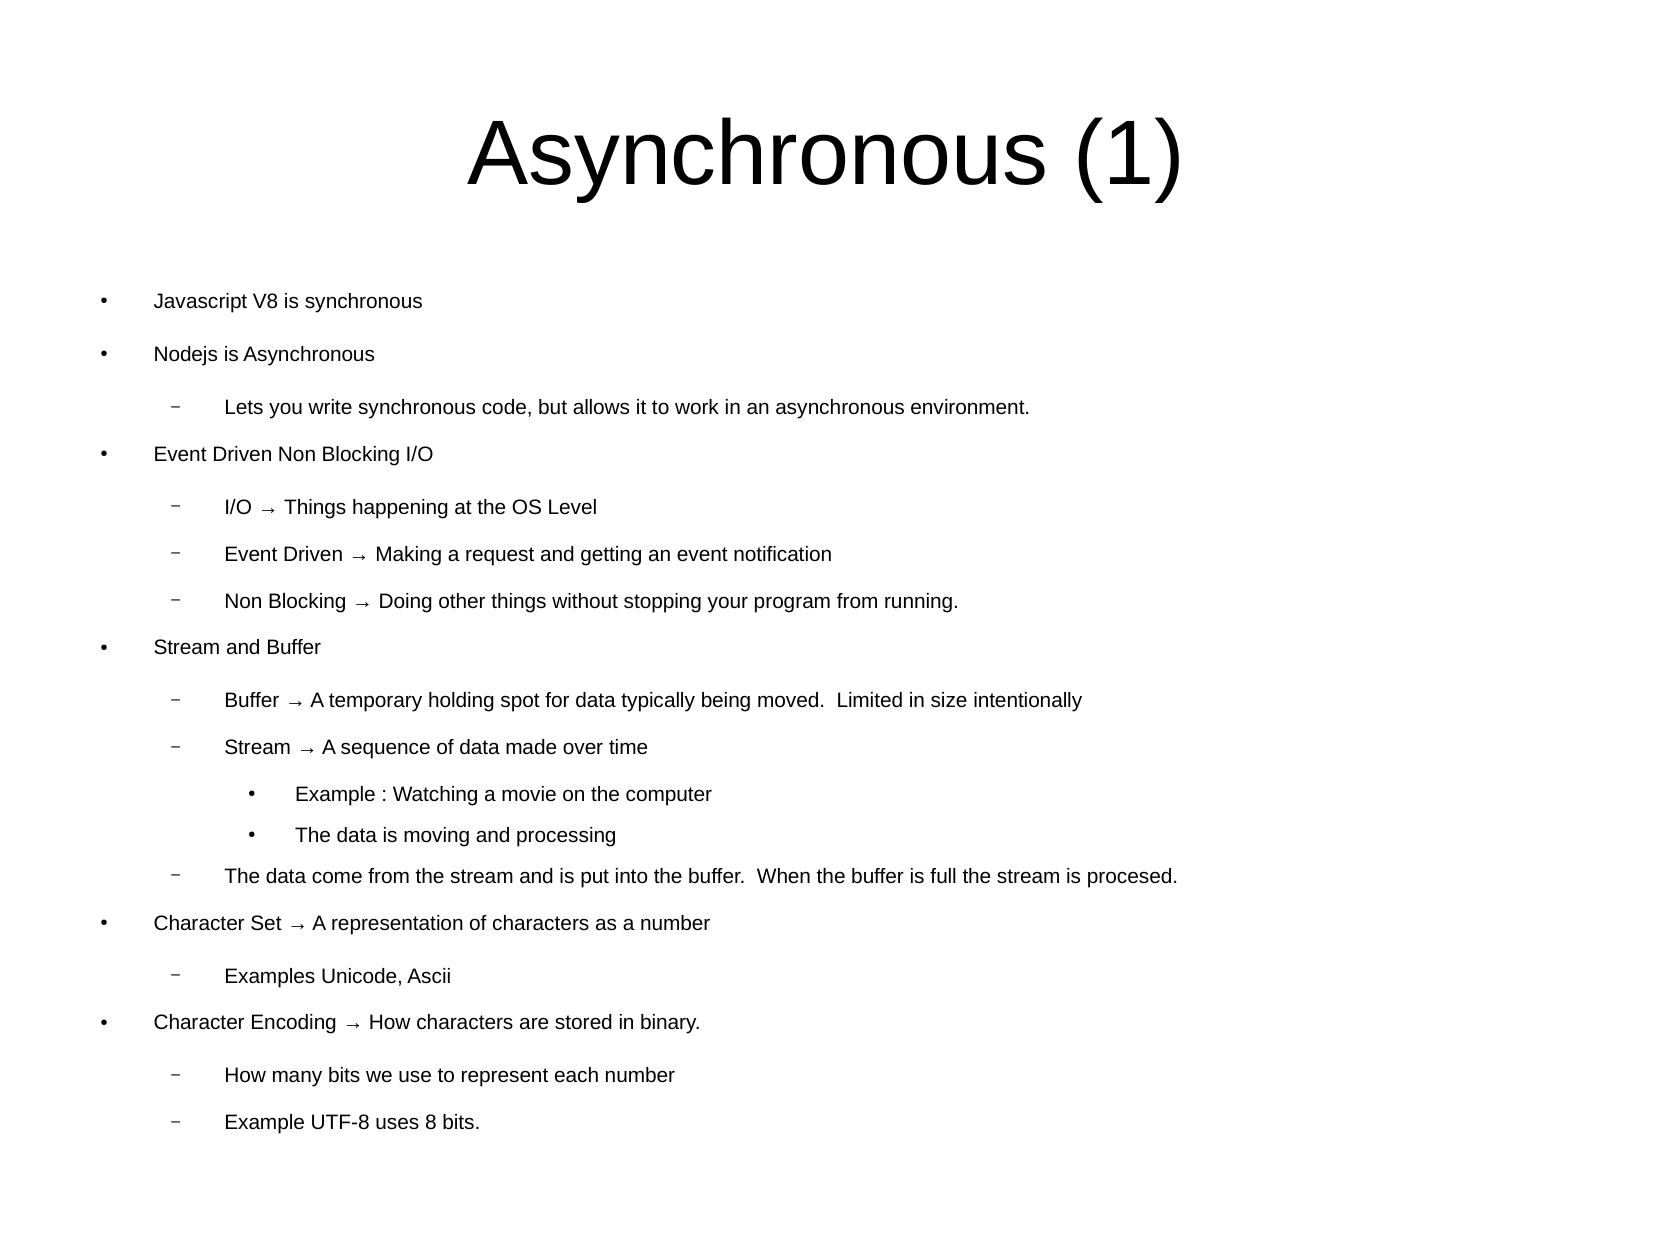

# Asynchronous (1)
Javascript V8 is synchronous
Nodejs is Asynchronous
Lets you write synchronous code, but allows it to work in an asynchronous environment.
Event Driven Non Blocking I/O
I/O → Things happening at the OS Level
Event Driven → Making a request and getting an event notification
Non Blocking → Doing other things without stopping your program from running.
Stream and Buffer
Buffer → A temporary holding spot for data typically being moved. Limited in size intentionally
Stream → A sequence of data made over time
Example : Watching a movie on the computer
The data is moving and processing
The data come from the stream and is put into the buffer. When the buffer is full the stream is procesed.
Character Set → A representation of characters as a number
Examples Unicode, Ascii
Character Encoding → How characters are stored in binary.
How many bits we use to represent each number
Example UTF-8 uses 8 bits.